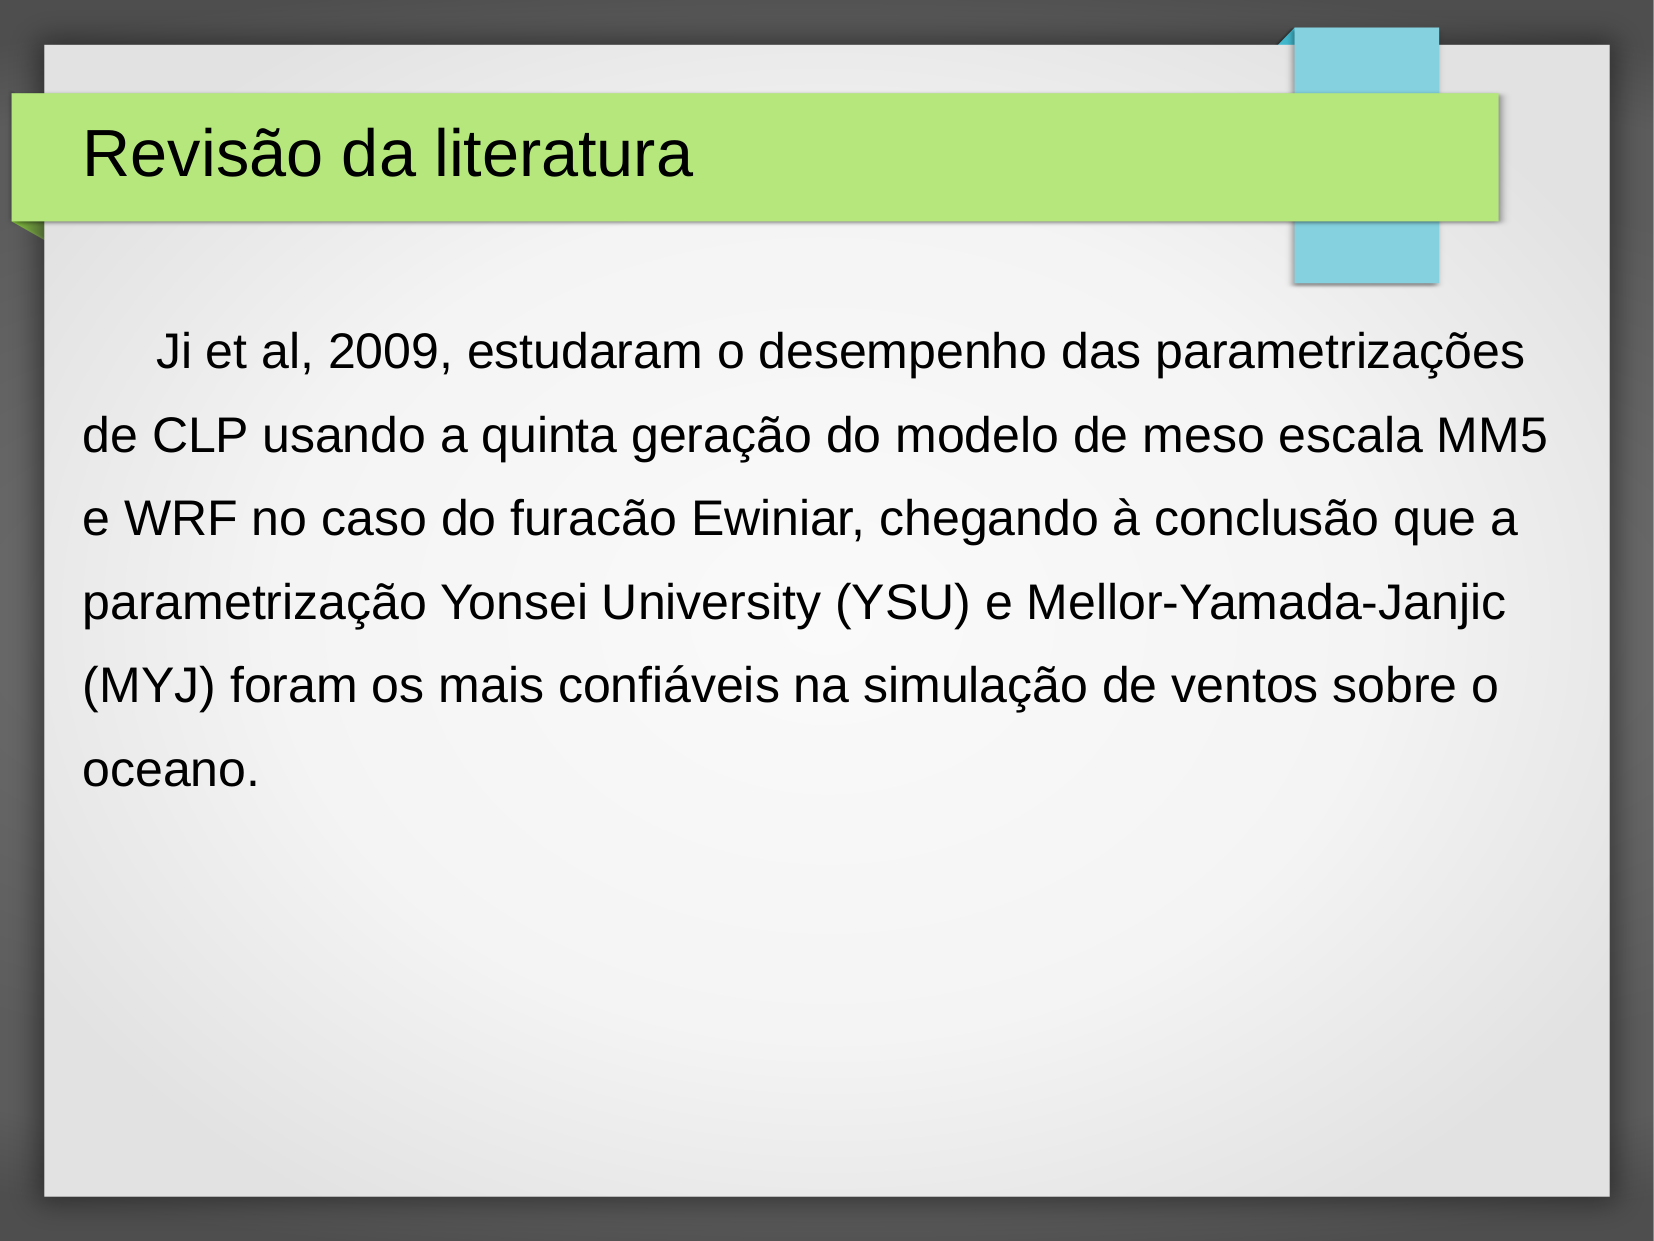

# Revisão da literatura
Ji et al, 2009, estudaram o desempenho das parametrizações de CLP usando a quinta geração do modelo de meso escala MM5 e WRF no caso do furacão Ewiniar, chegando à conclusão que a parametrização Yonsei University (YSU) e Mellor-Yamada-Janjic (MYJ) foram os mais confiáveis na simulação de ventos sobre o oceano.